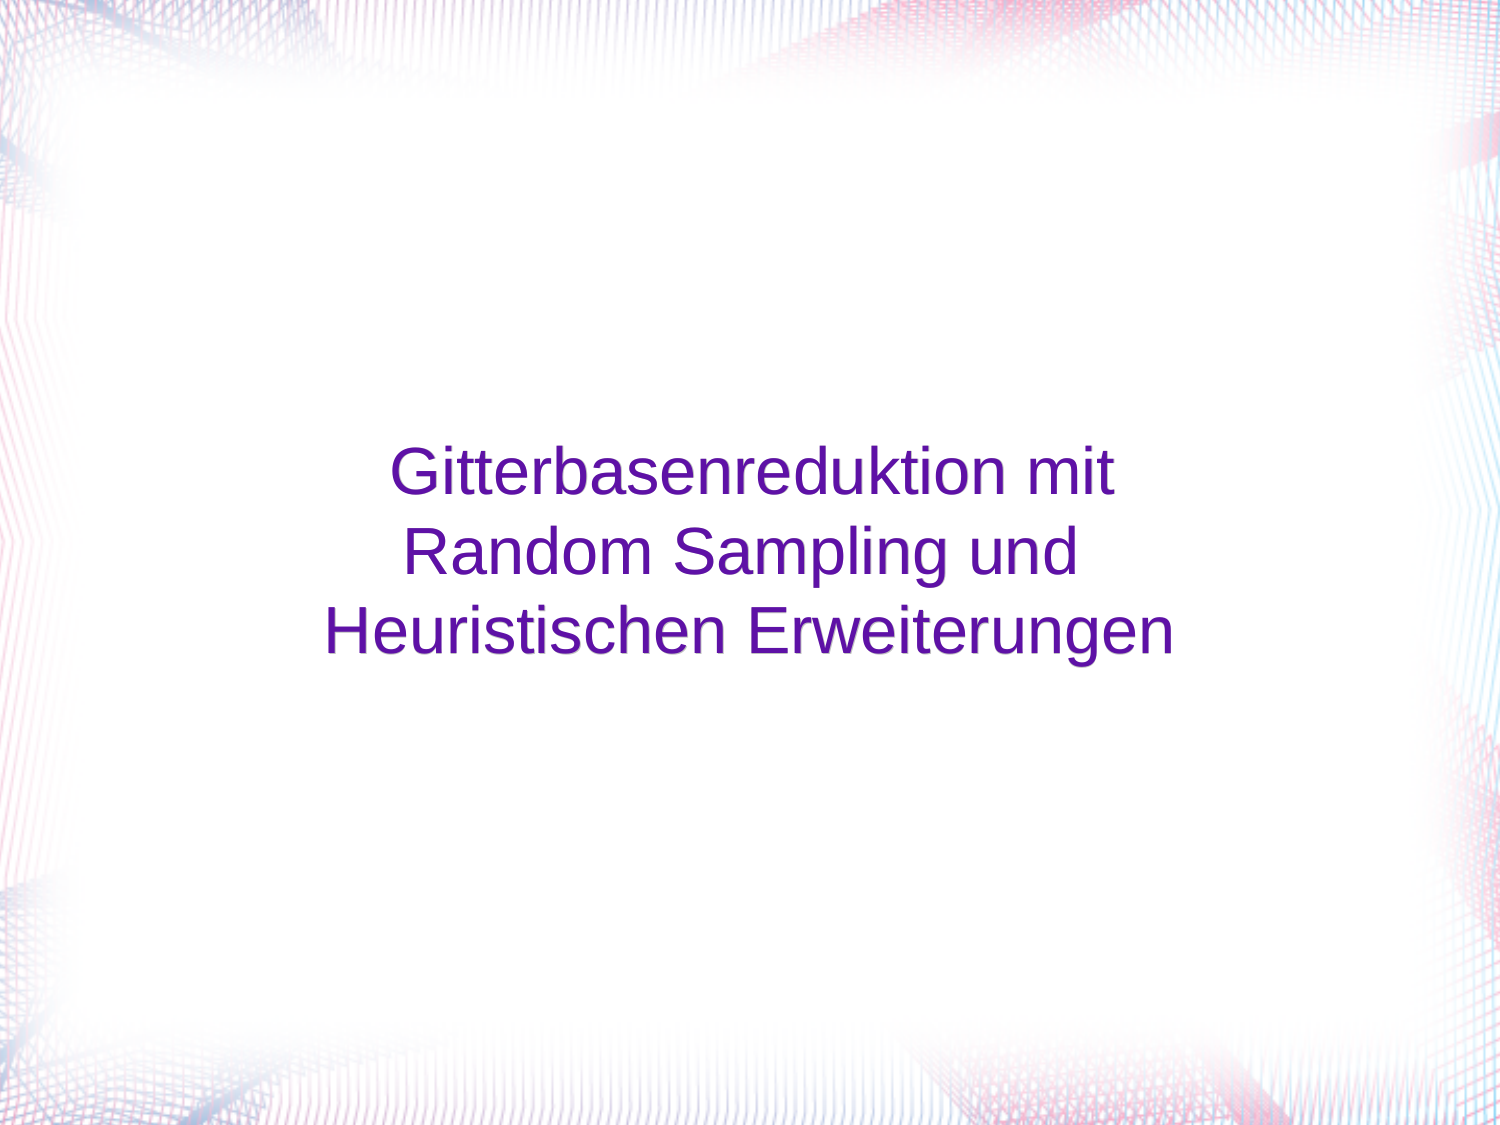

# Gitterbasenreduktion mit Random Sampling und Heuristischen Erweiterungen